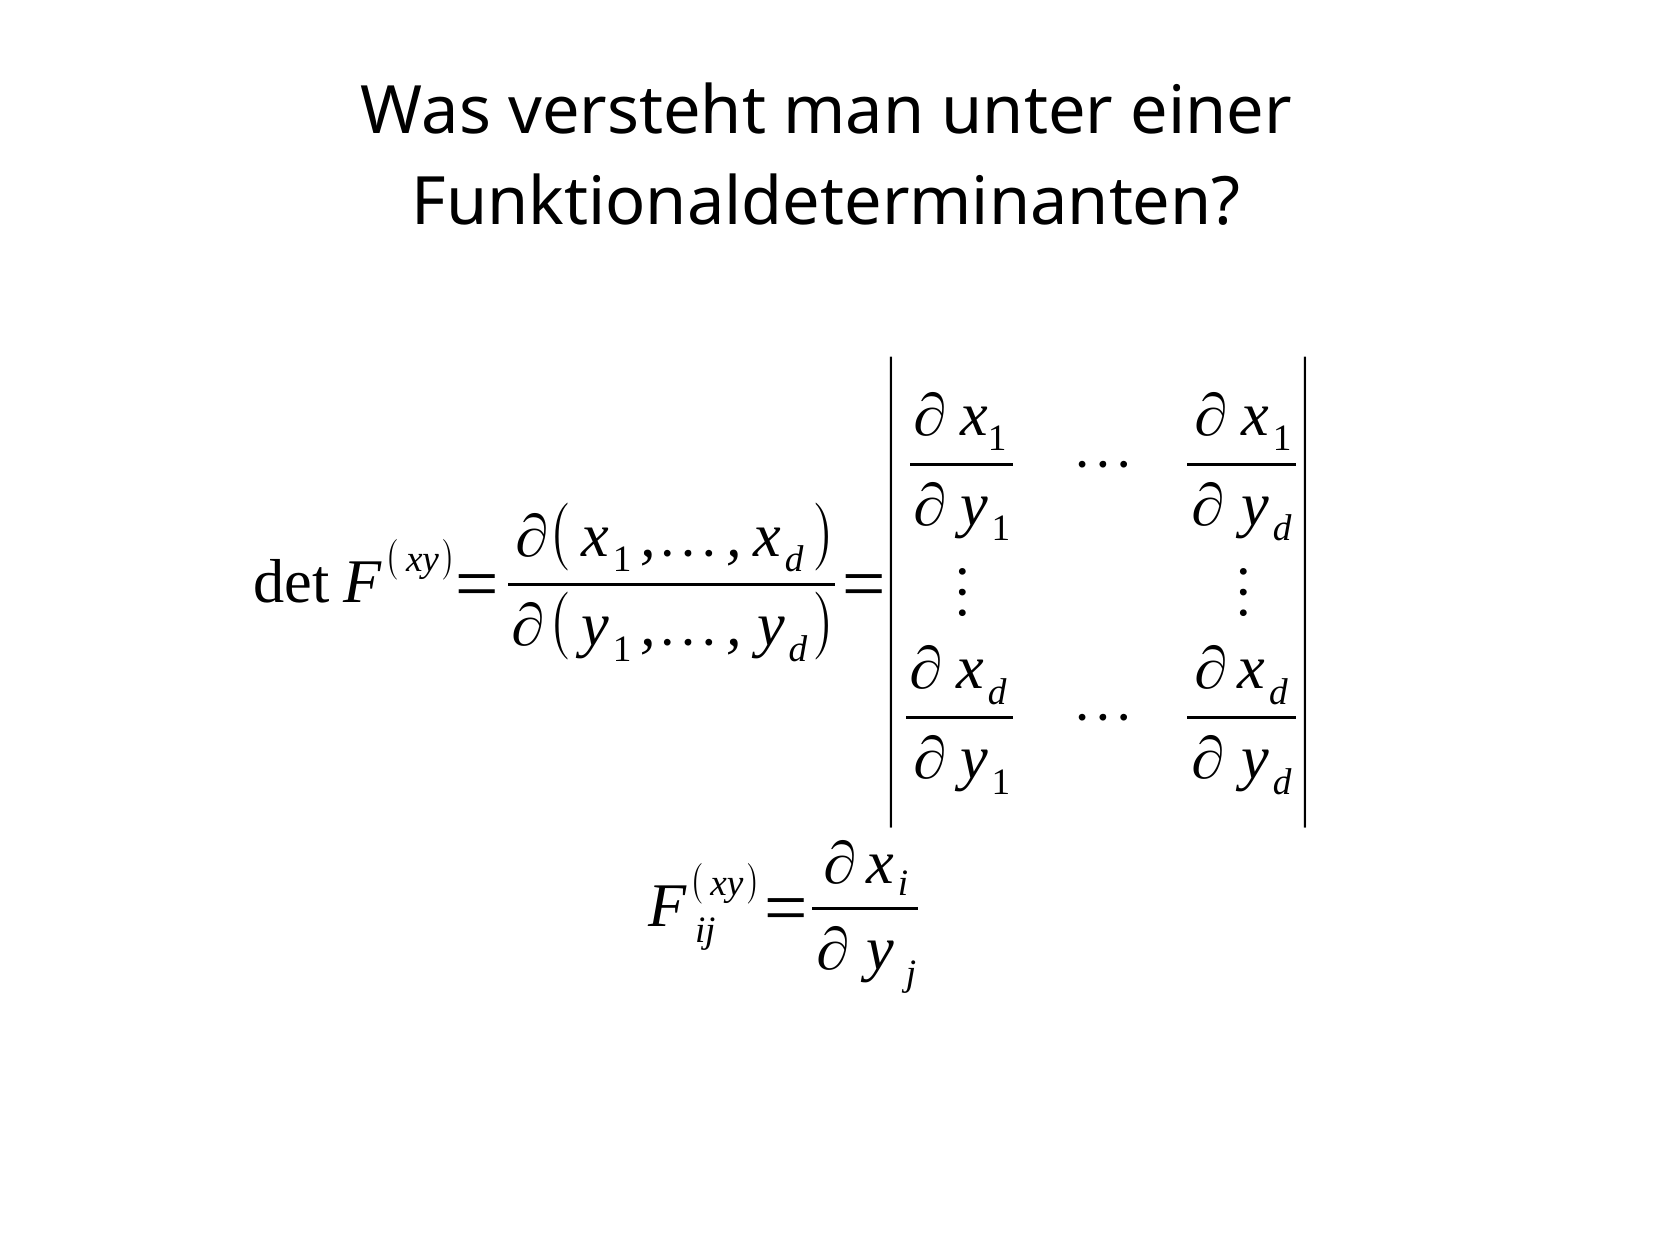

# Was versteht man unter einer Funktionaldeterminanten?